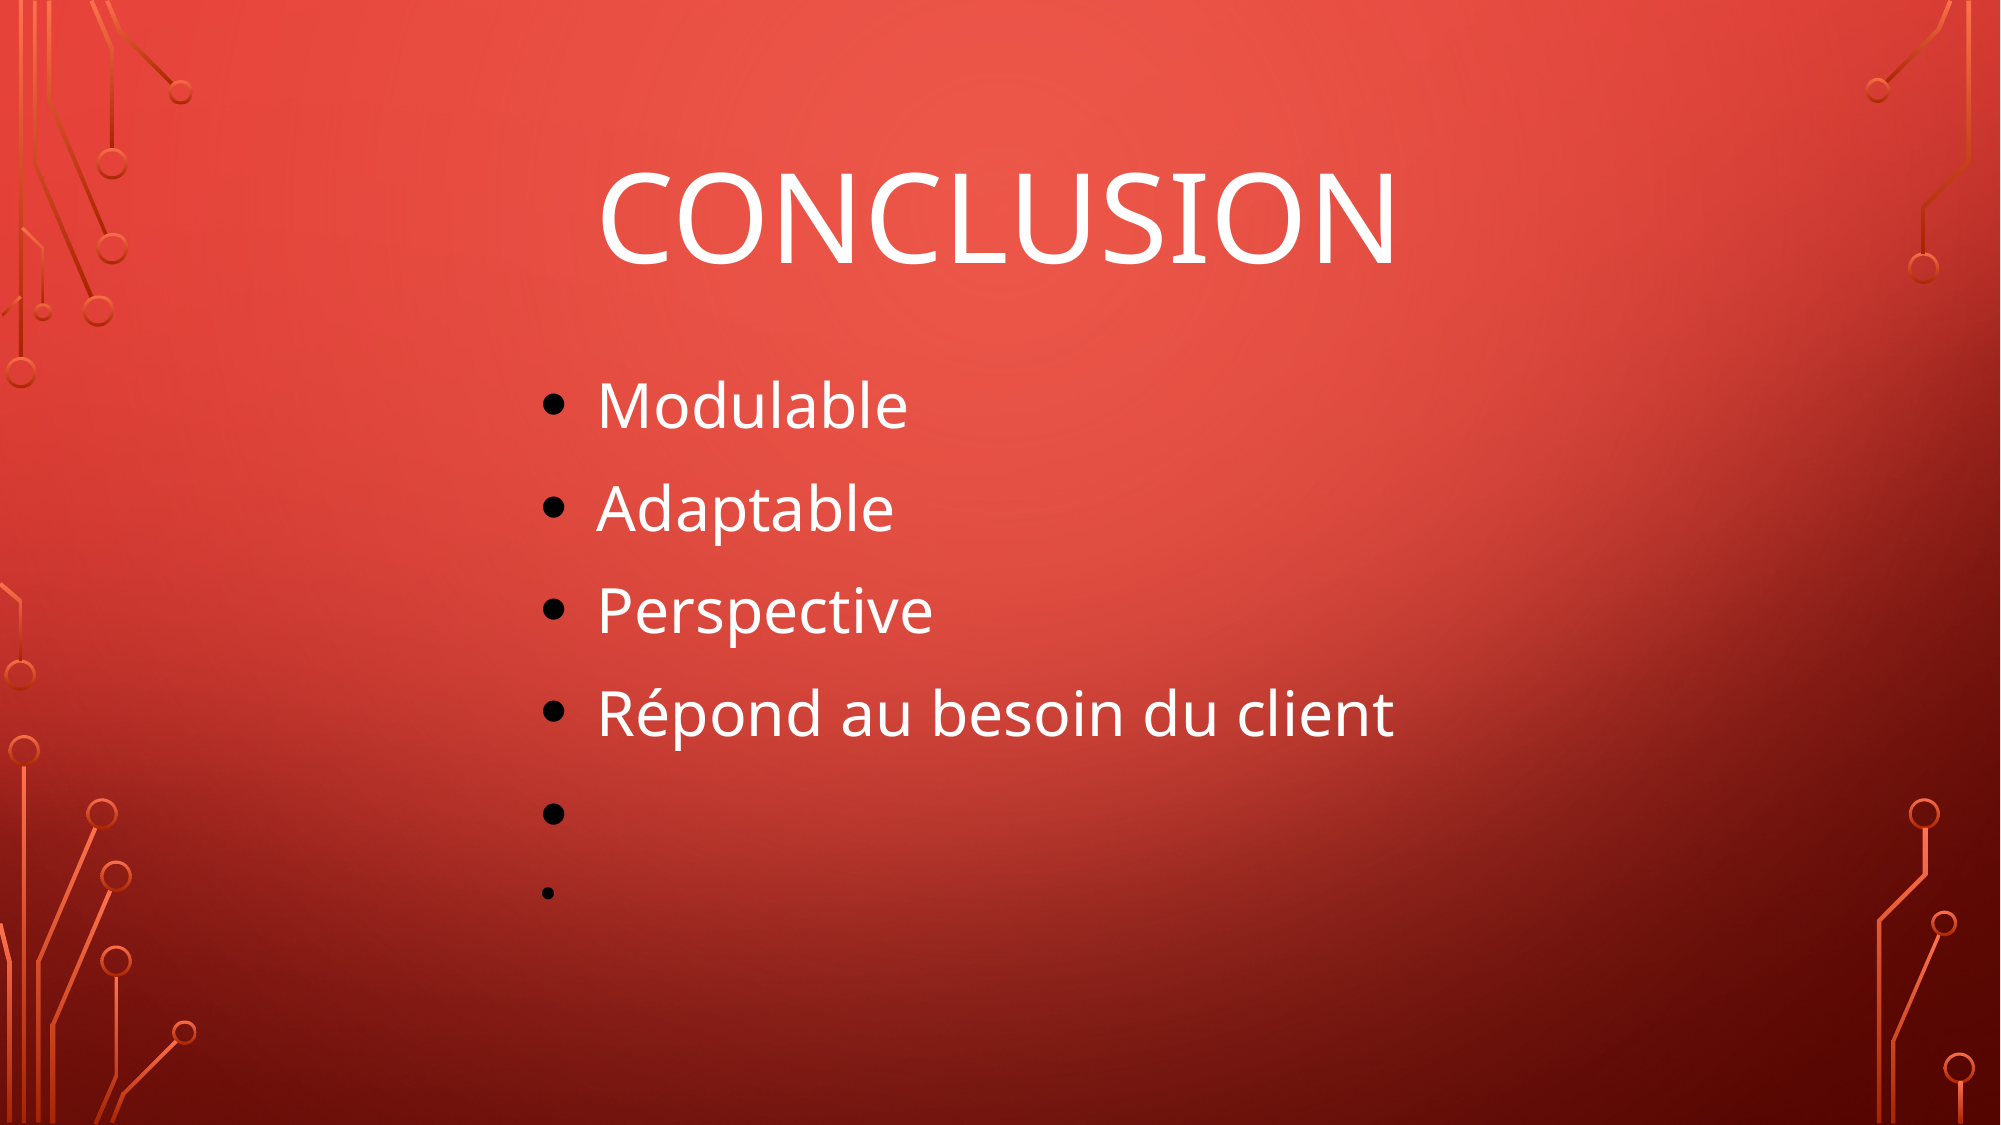

Conclusion
Modulable
Adaptable
Perspective
Répond au besoin du client